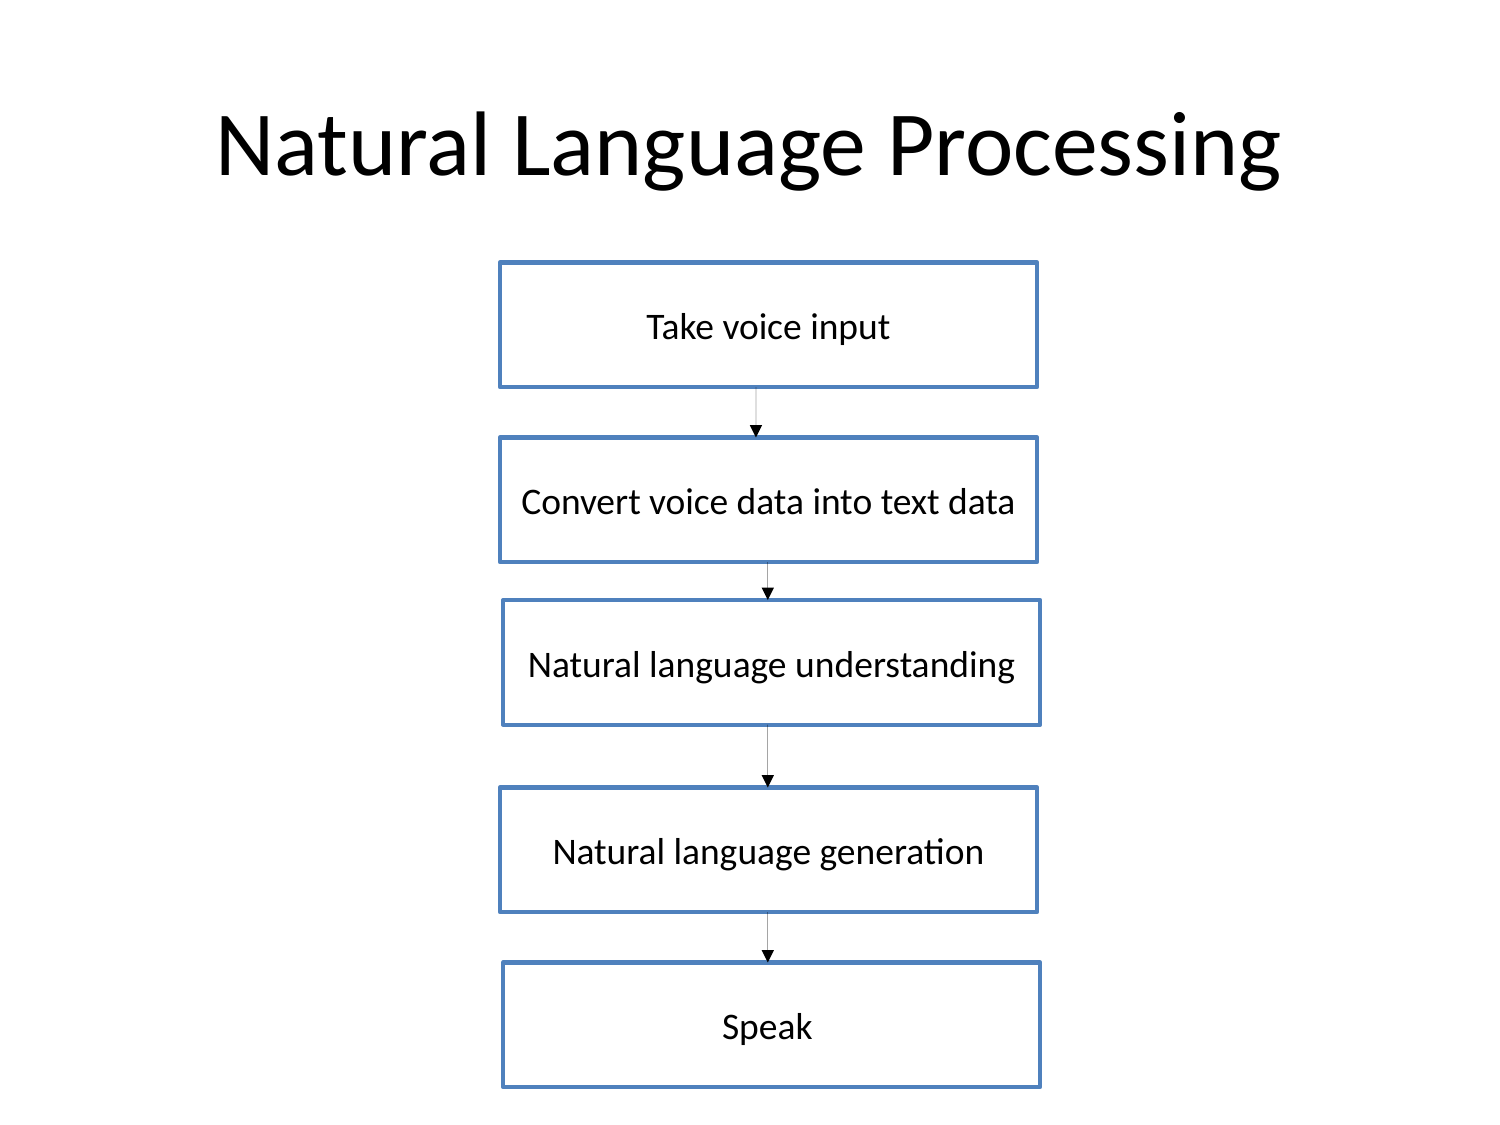

Natural Language Processing
Take voice input
Convert voice data into text data
Natural language understanding
Natural language generation
Speak